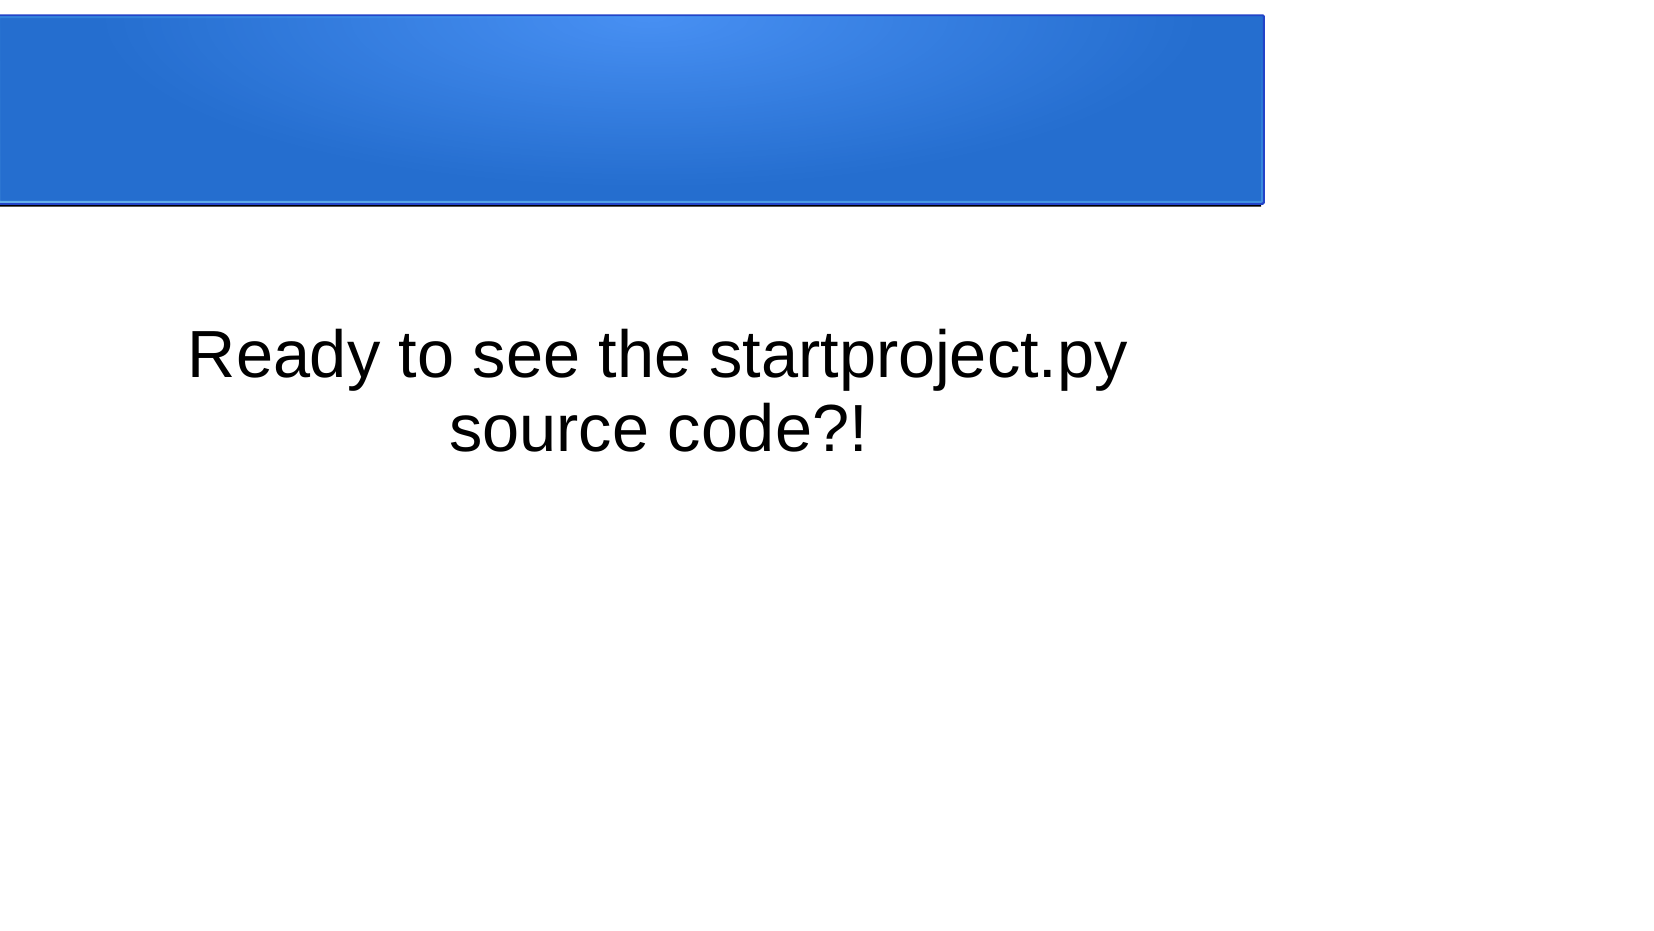

# Ready to see the startproject.py source code?!